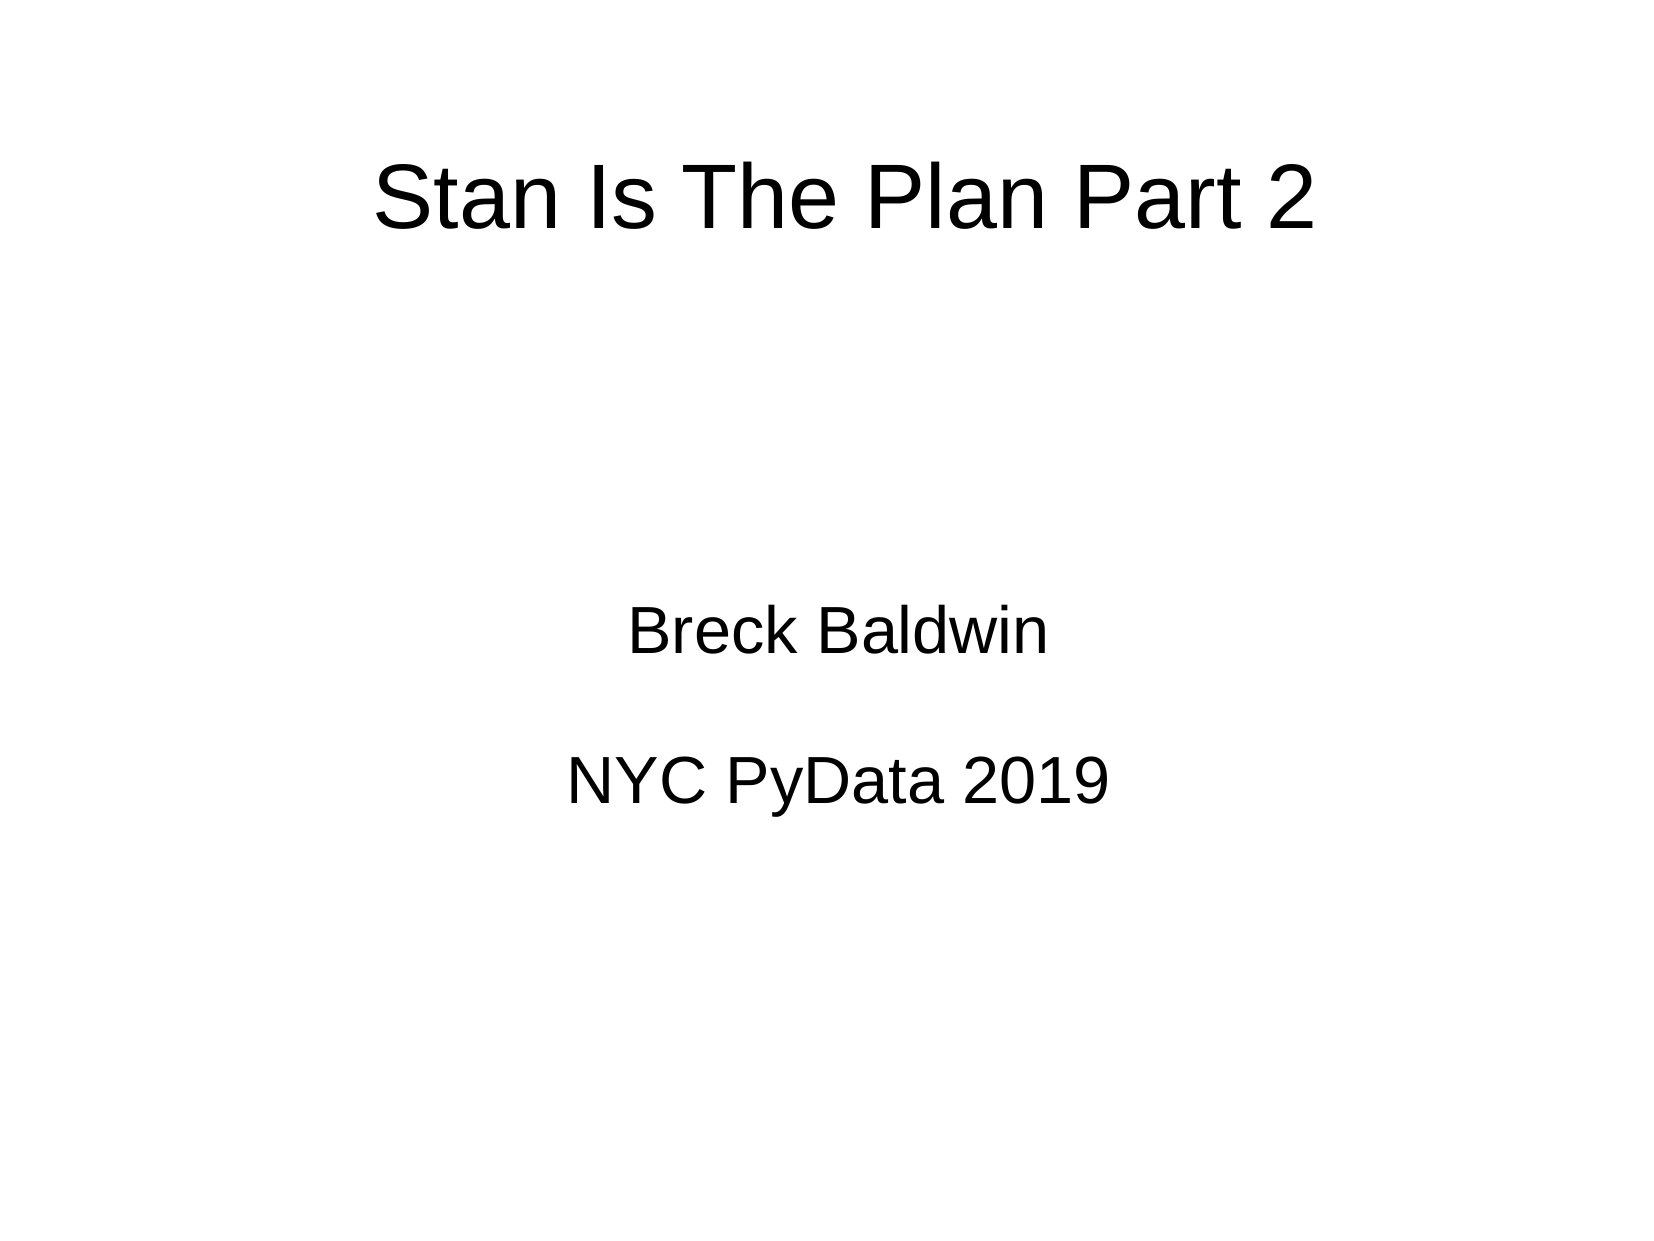

Stan Is The Plan Part 2
Breck Baldwin
NYC PyData 2019